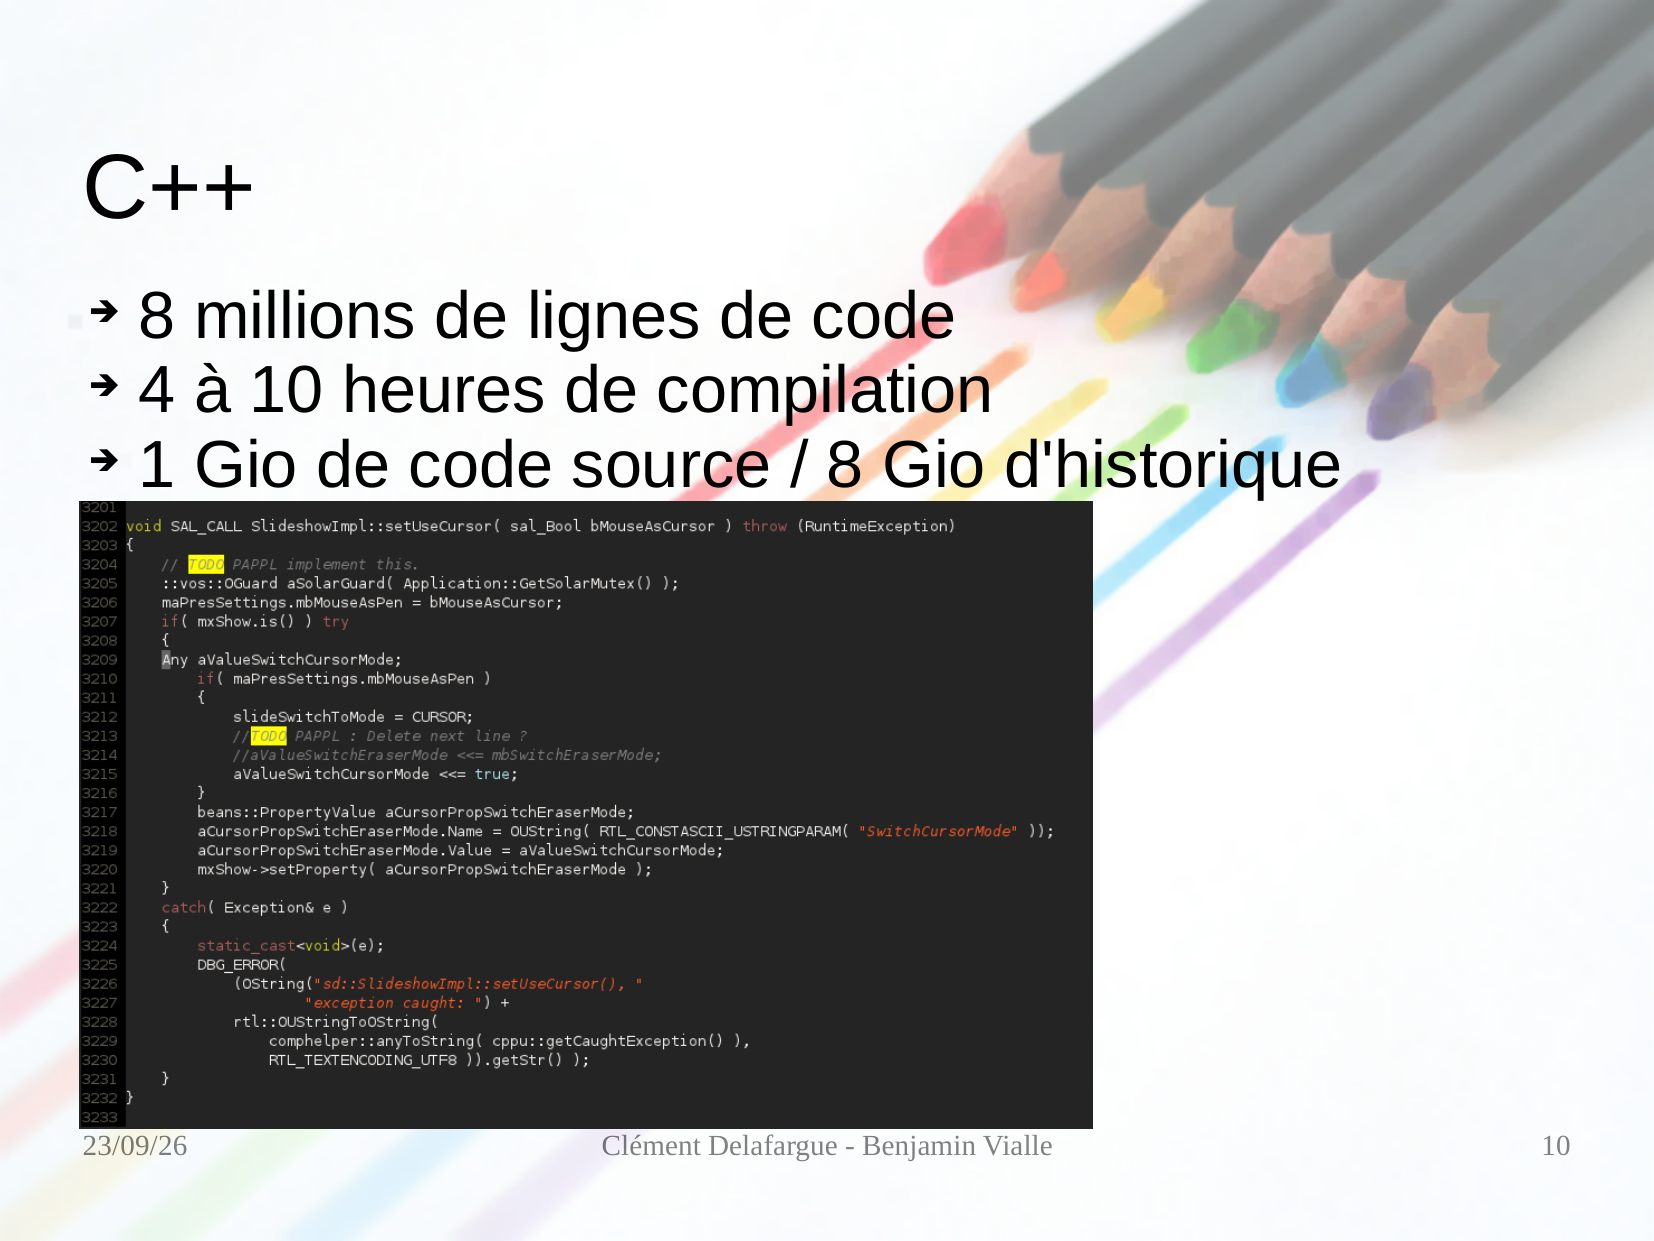

# C++
 8 millions de lignes de code
 4 à 10 heures de compilation
 1 Gio de code source / 8 Gio d'historique
Clément Delafargue - Benjamin Vialle
10